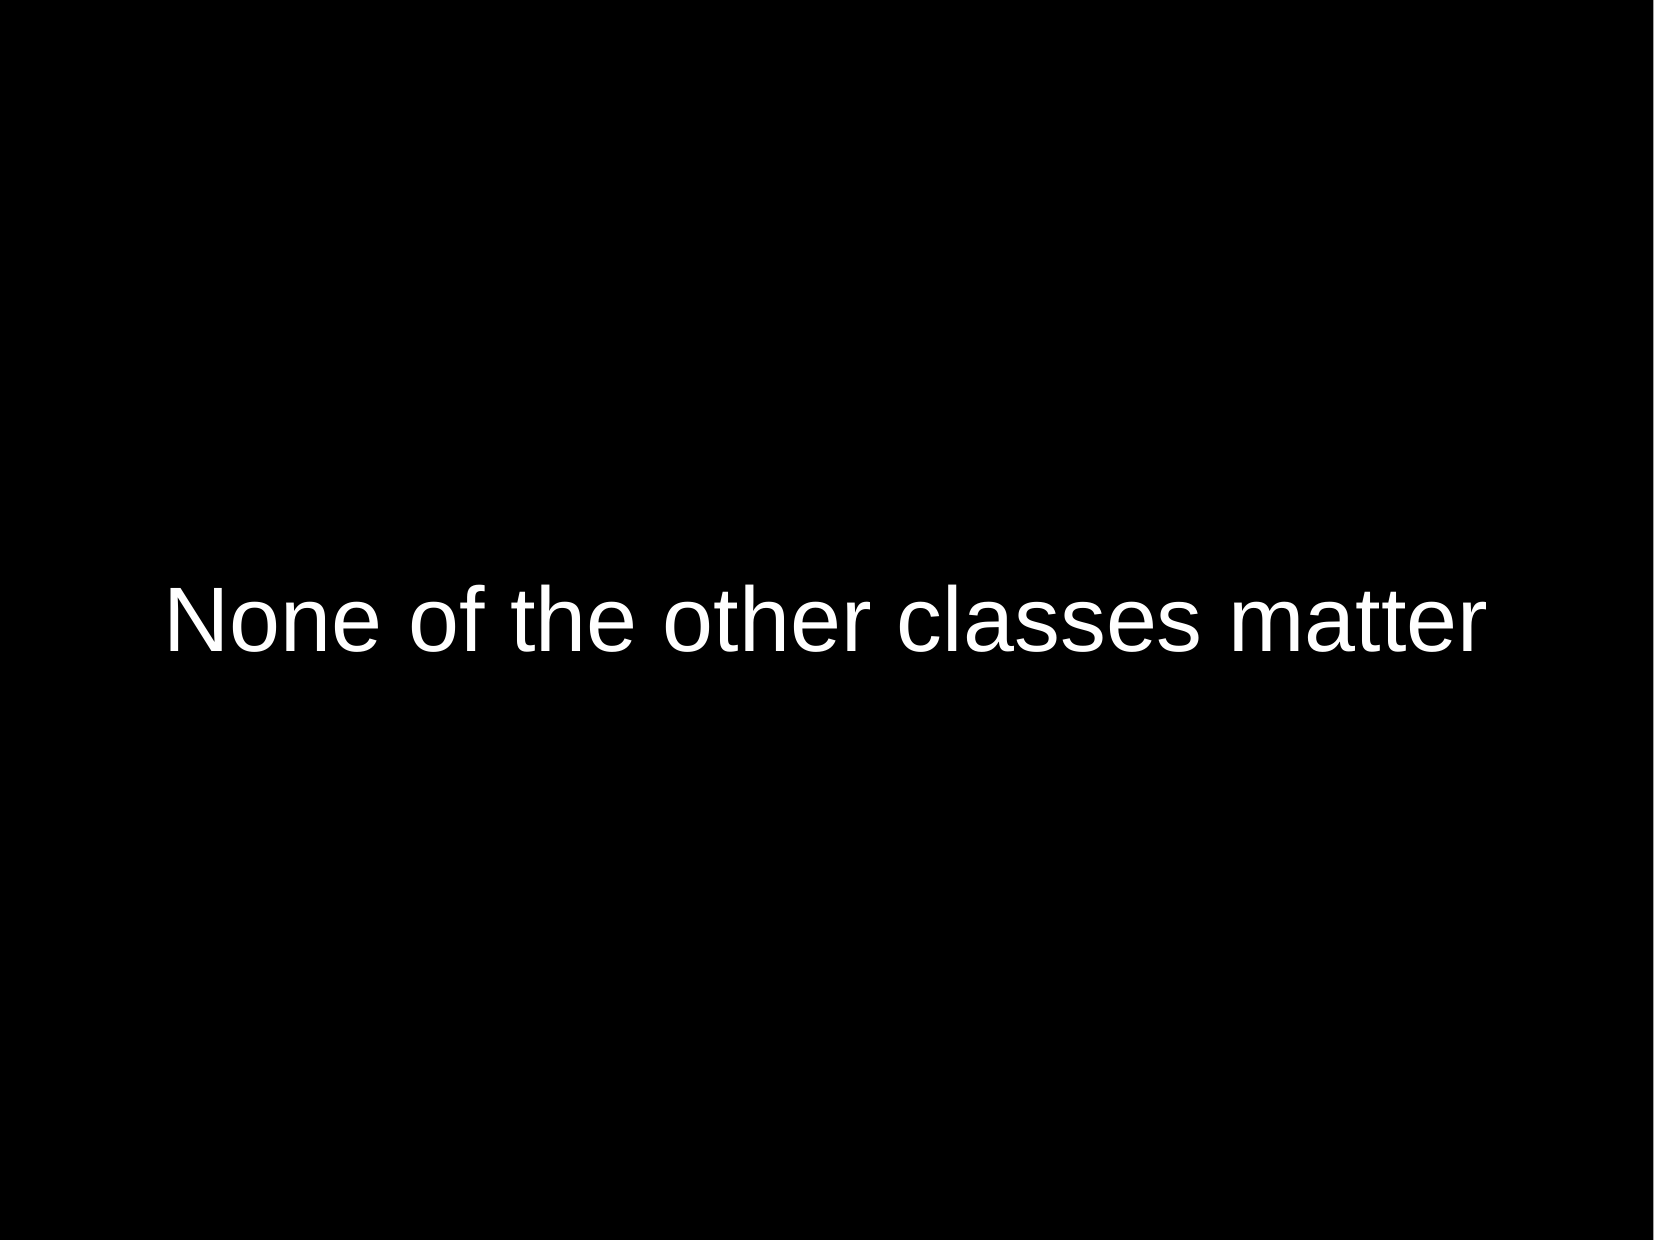

# None of the other classes matter